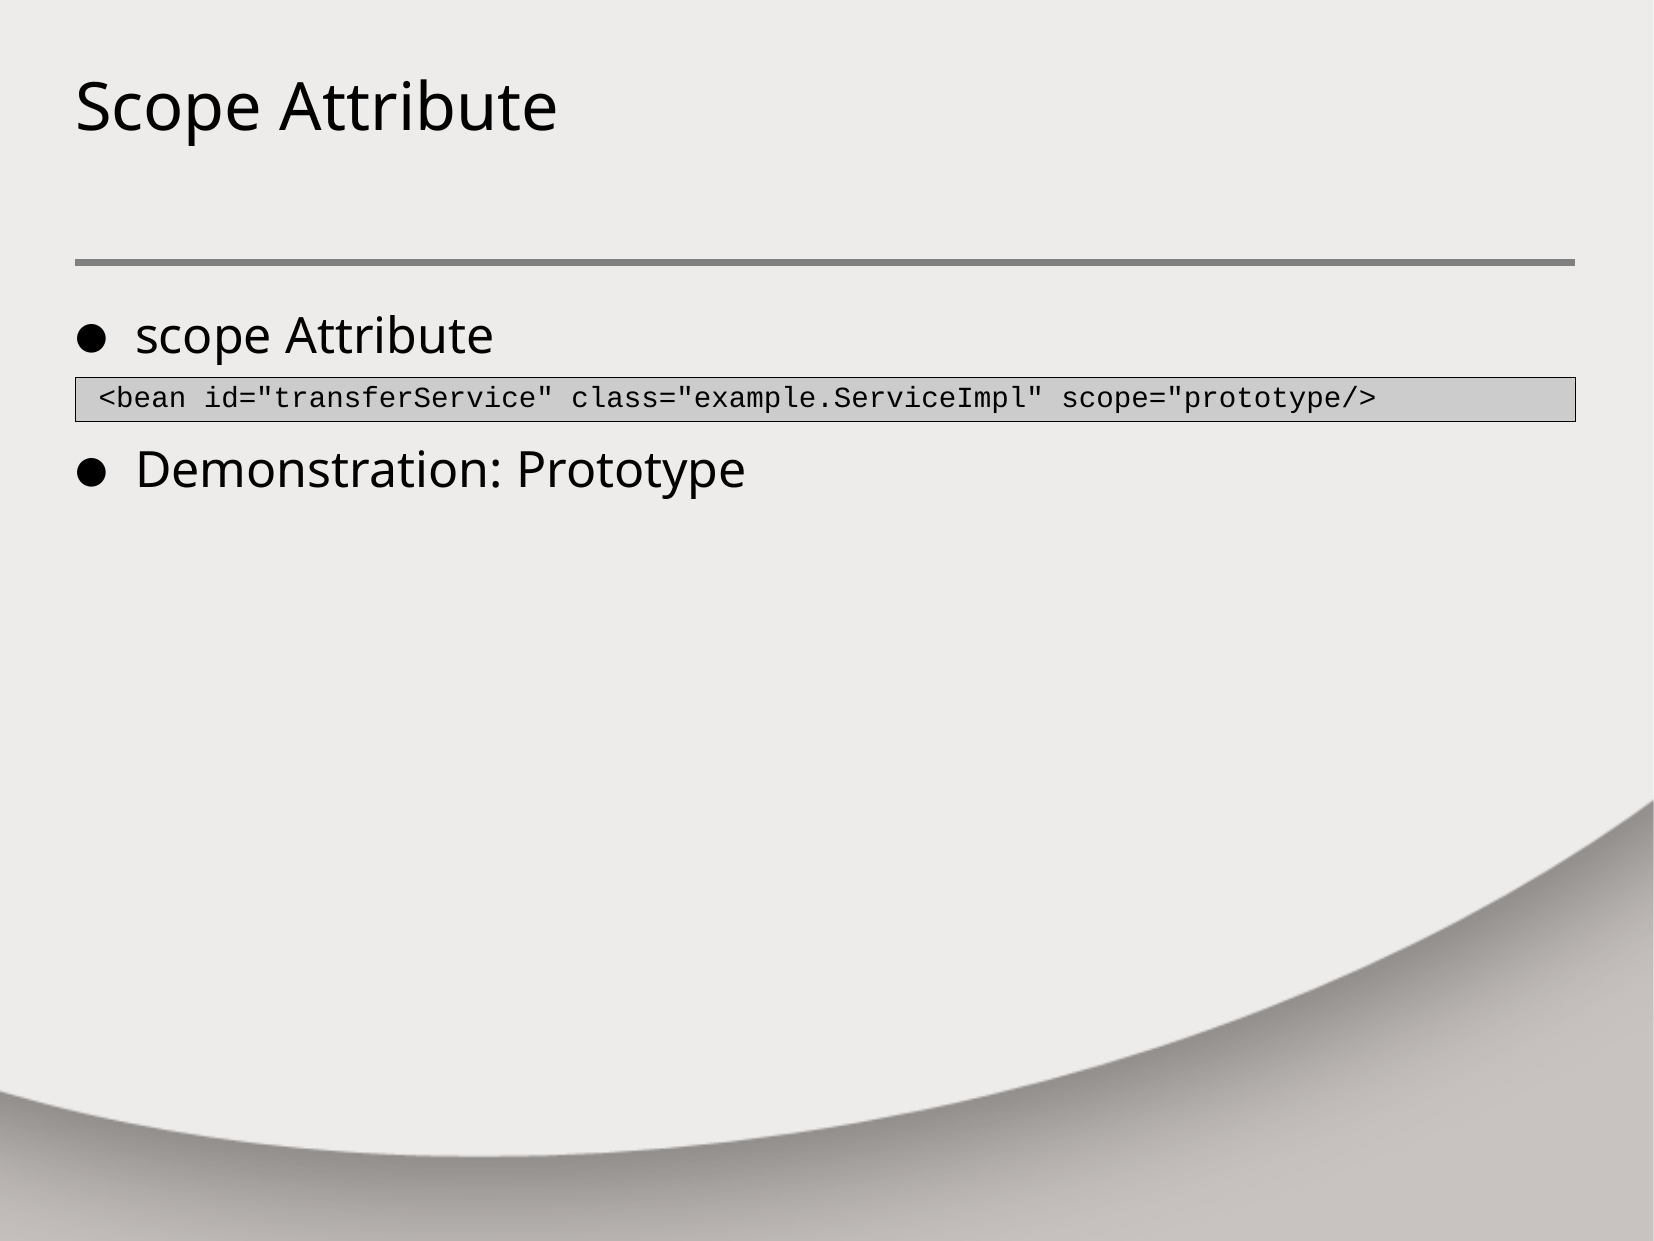

# Scope Attribute
scope Attribute
Demonstration: Prototype
<bean id="transferService" class="example.ServiceImpl" scope="prototype/>